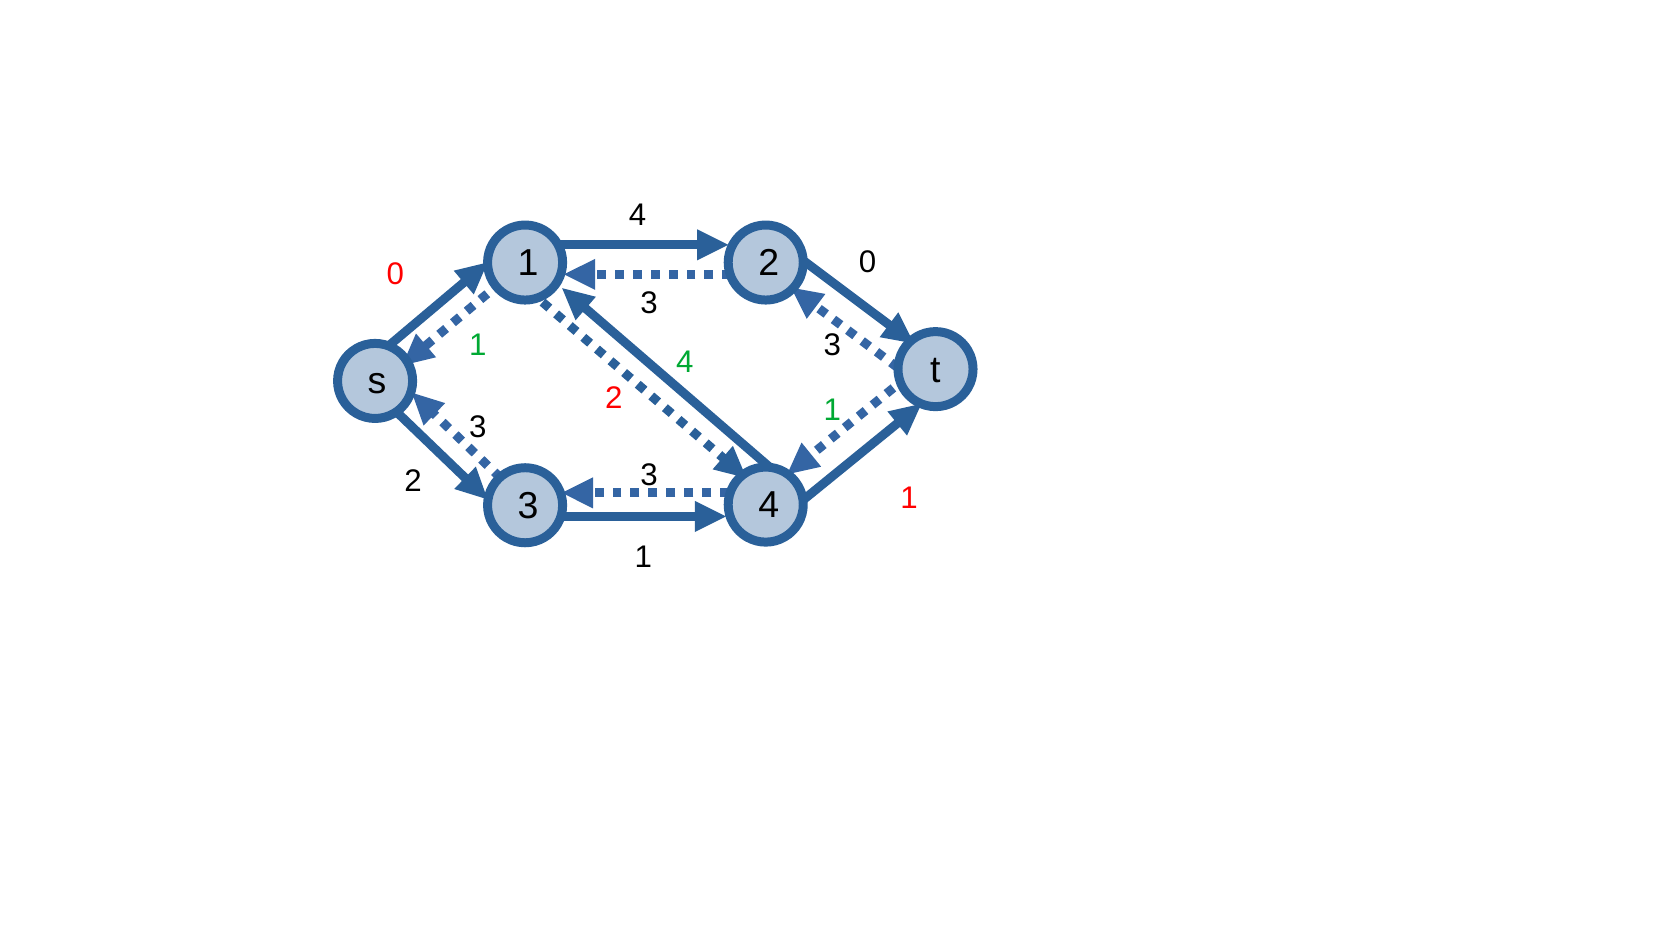

4
1
2
0
0
3
1
3
t
4
s
2
1
3
3
2
4
3
1
1